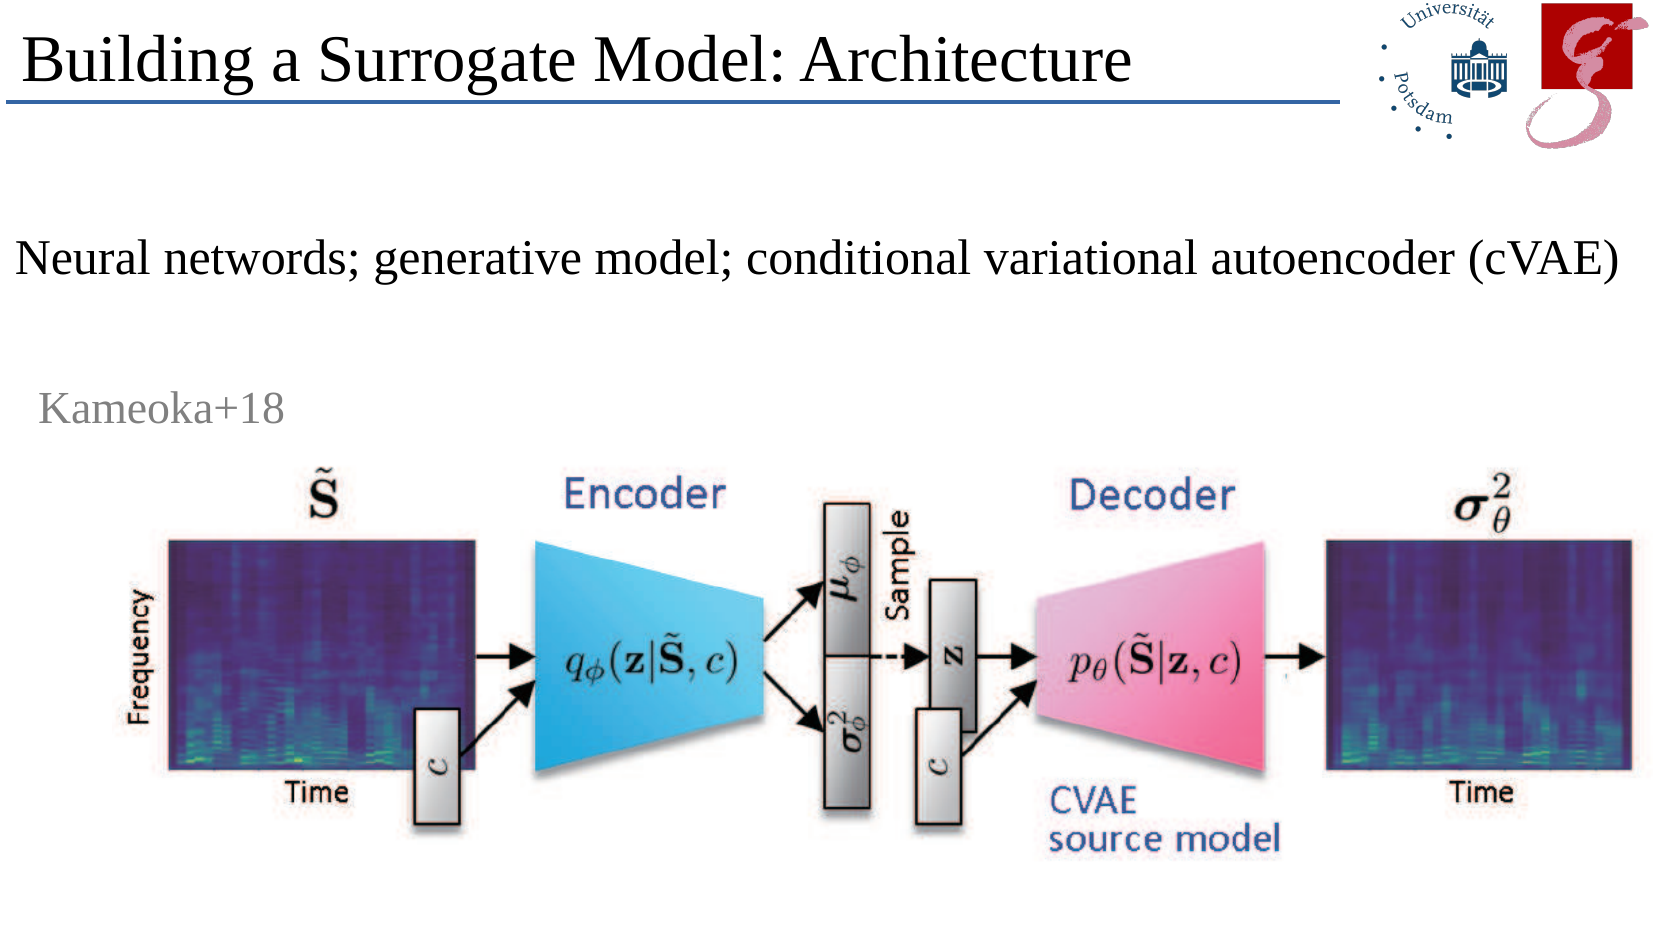

# Building a Surrogate Model: Architecture
Neural networds; generative model; conditional variational autoencoder (cVAE)
 Kameoka+18